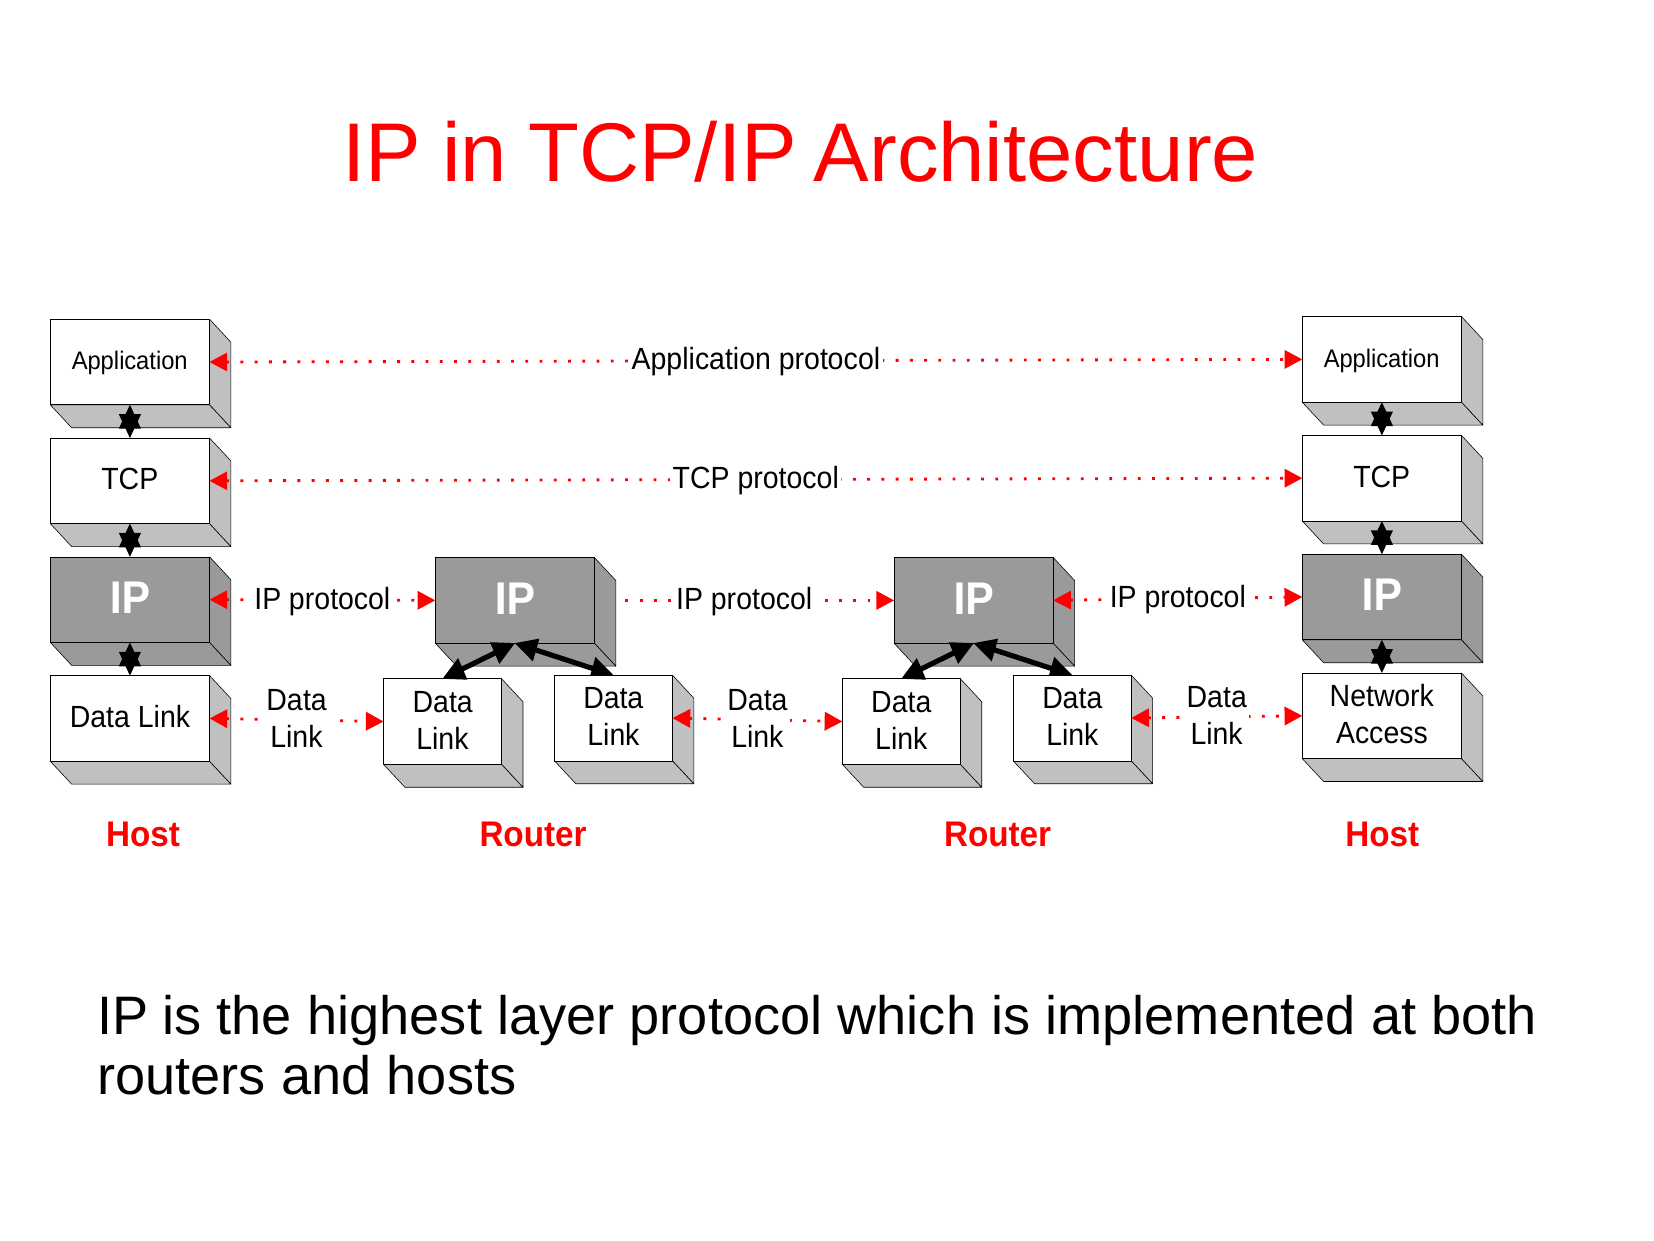

# IP in TCP/IP Architecture
IP is the highest layer protocol which is implemented at both routers and hosts